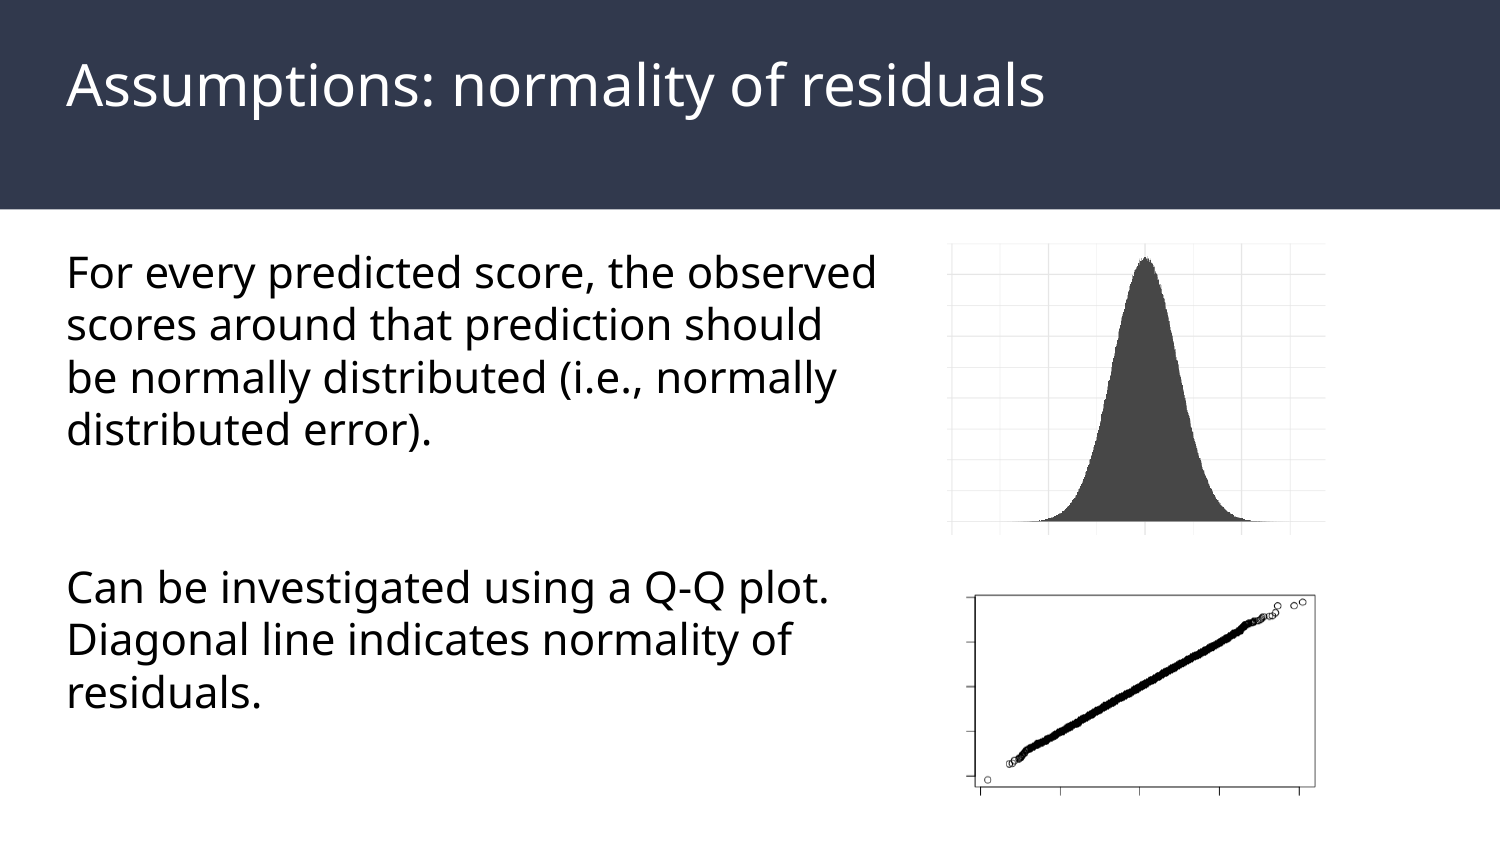

# Assumptions: normality of residuals
For every predicted score, the observed scores around that prediction should be normally distributed (i.e., normally distributed error).
Can be investigated using a Q-Q plot. Diagonal line indicates normality of residuals.